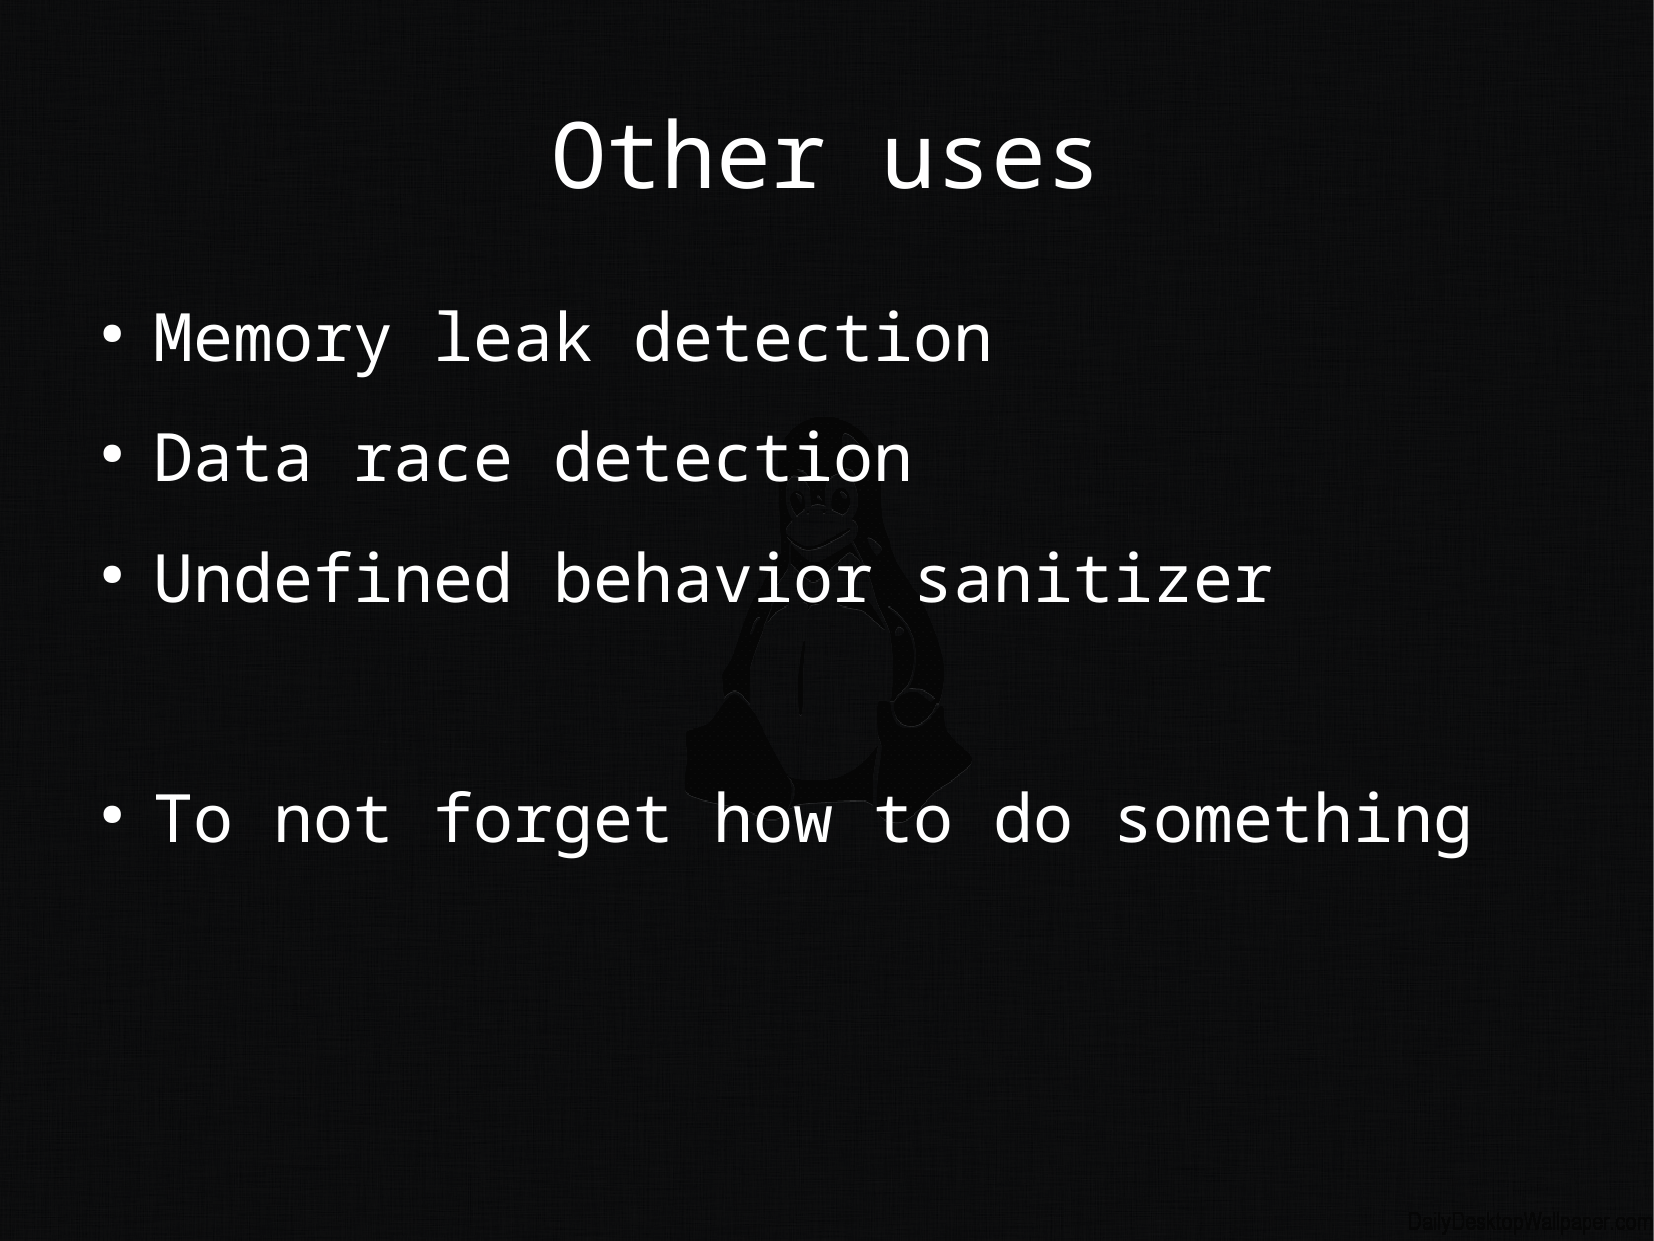

# Other uses
Memory leak detection
Data race detection
Undefined behavior sanitizer
To not forget how to do something